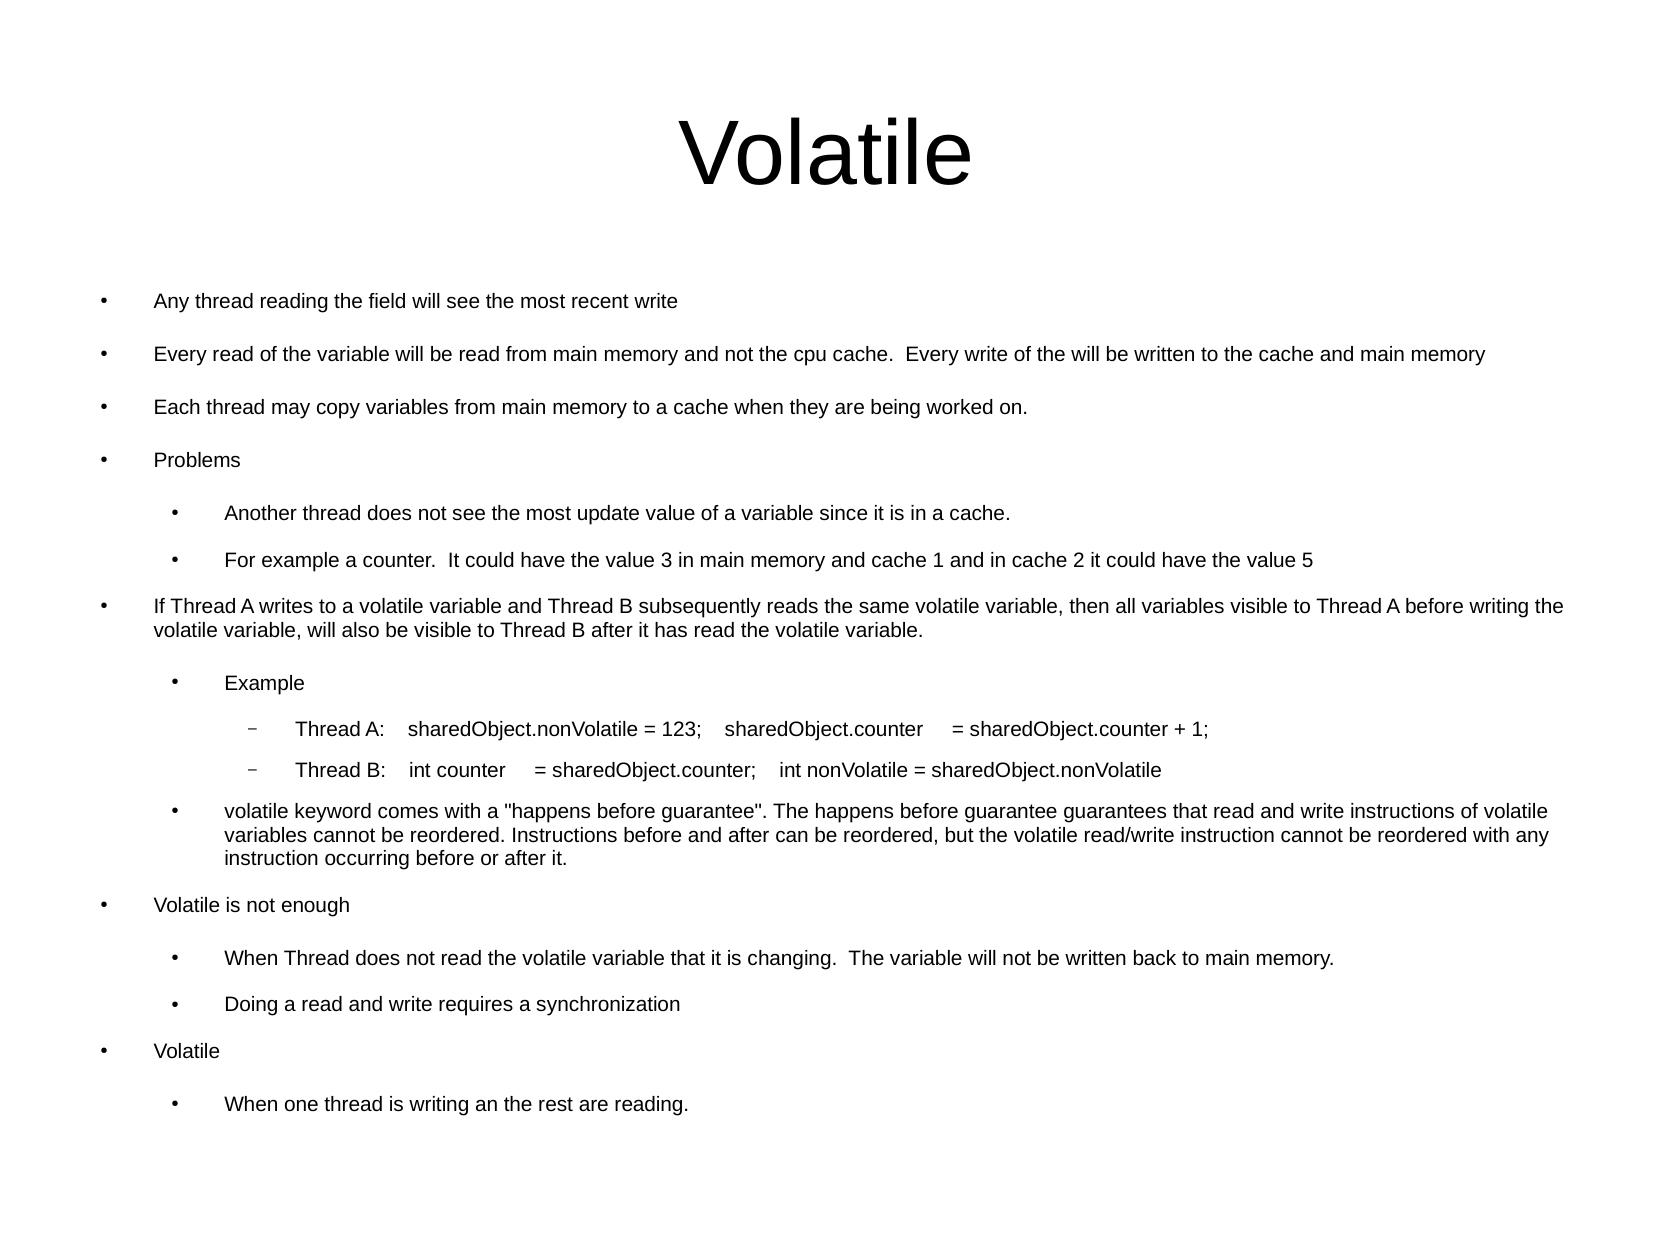

# Volatile
Any thread reading the field will see the most recent write
Every read of the variable will be read from main memory and not the cpu cache. Every write of the will be written to the cache and main memory
Each thread may copy variables from main memory to a cache when they are being worked on.
Problems
Another thread does not see the most update value of a variable since it is in a cache.
For example a counter. It could have the value 3 in main memory and cache 1 and in cache 2 it could have the value 5
If Thread A writes to a volatile variable and Thread B subsequently reads the same volatile variable, then all variables visible to Thread A before writing the volatile variable, will also be visible to Thread B after it has read the volatile variable.
Example
Thread A: sharedObject.nonVolatile = 123; sharedObject.counter = sharedObject.counter + 1;
Thread B: int counter = sharedObject.counter; int nonVolatile = sharedObject.nonVolatile
volatile keyword comes with a "happens before guarantee". The happens before guarantee guarantees that read and write instructions of volatile variables cannot be reordered. Instructions before and after can be reordered, but the volatile read/write instruction cannot be reordered with any instruction occurring before or after it.
Volatile is not enough
When Thread does not read the volatile variable that it is changing. The variable will not be written back to main memory.
Doing a read and write requires a synchronization
Volatile
When one thread is writing an the rest are reading.